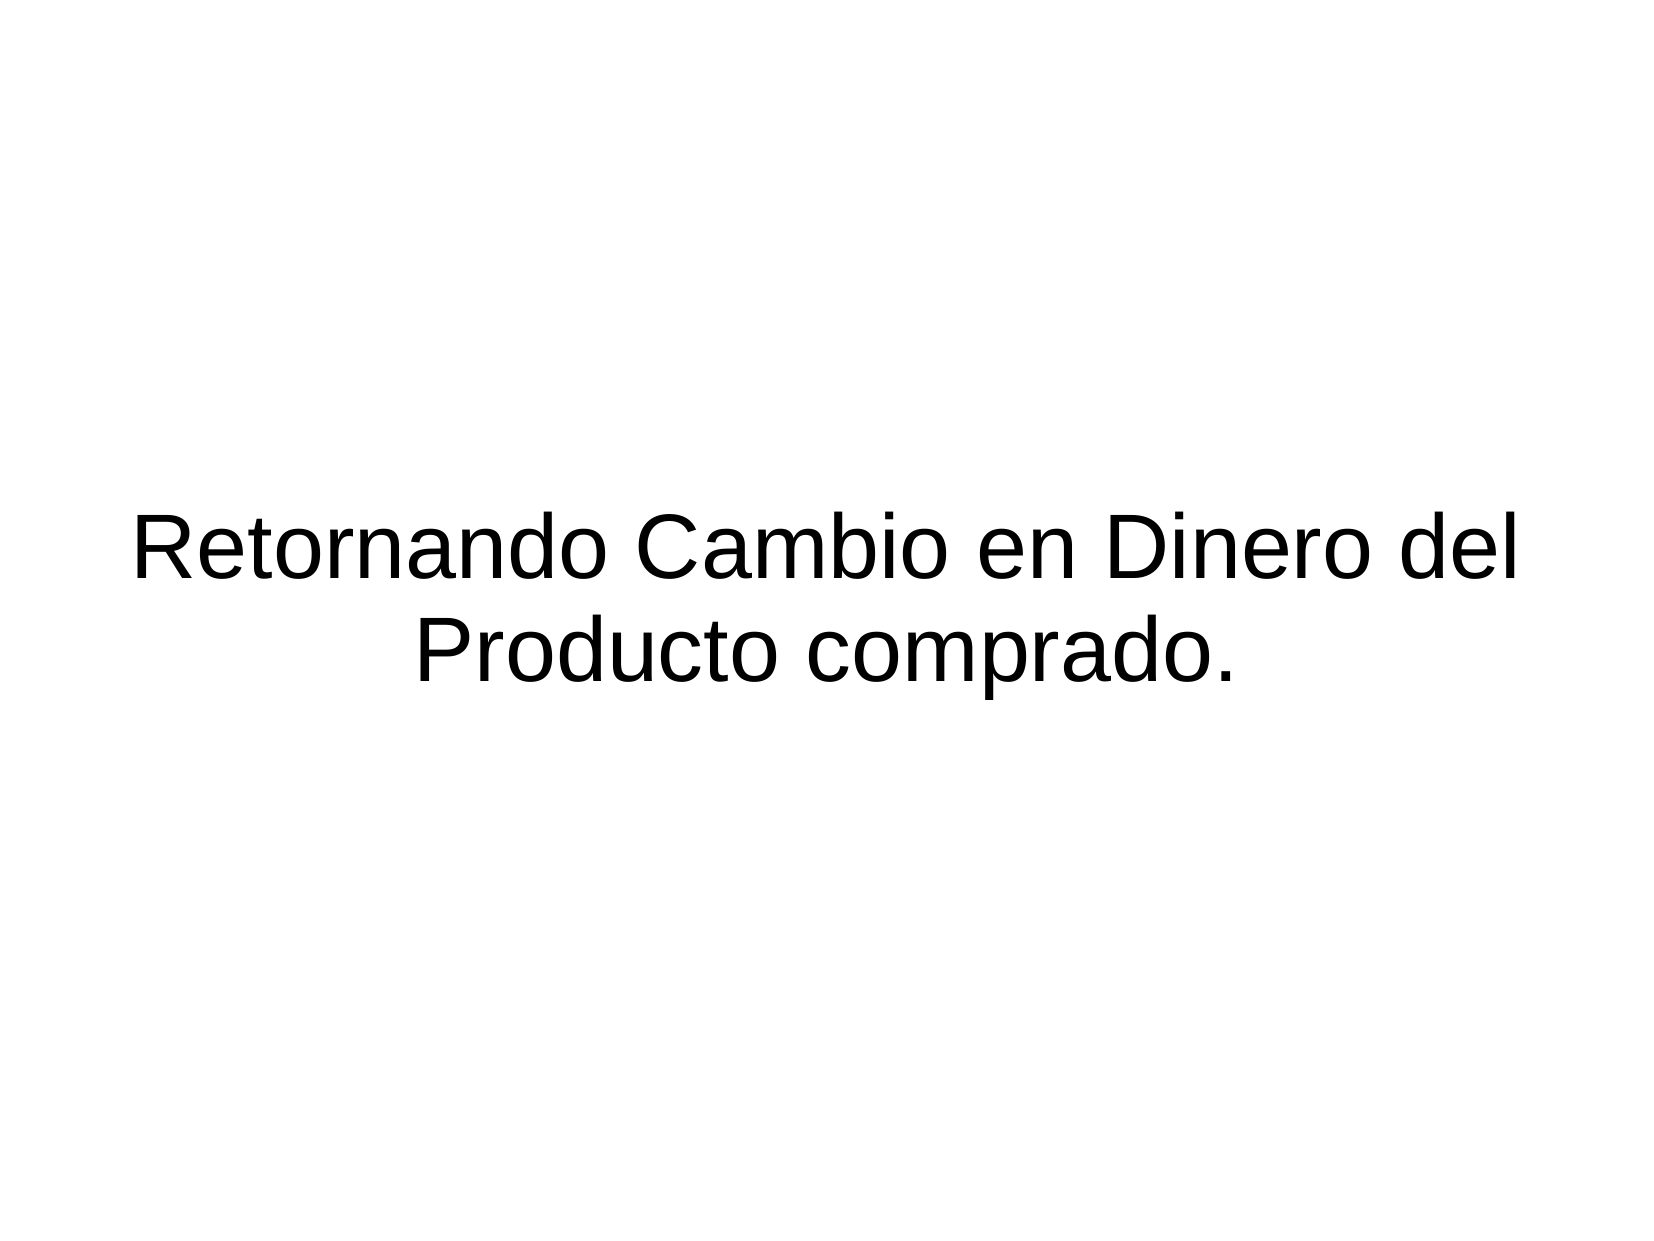

# Retornando Cambio en Dinero del Producto comprado.